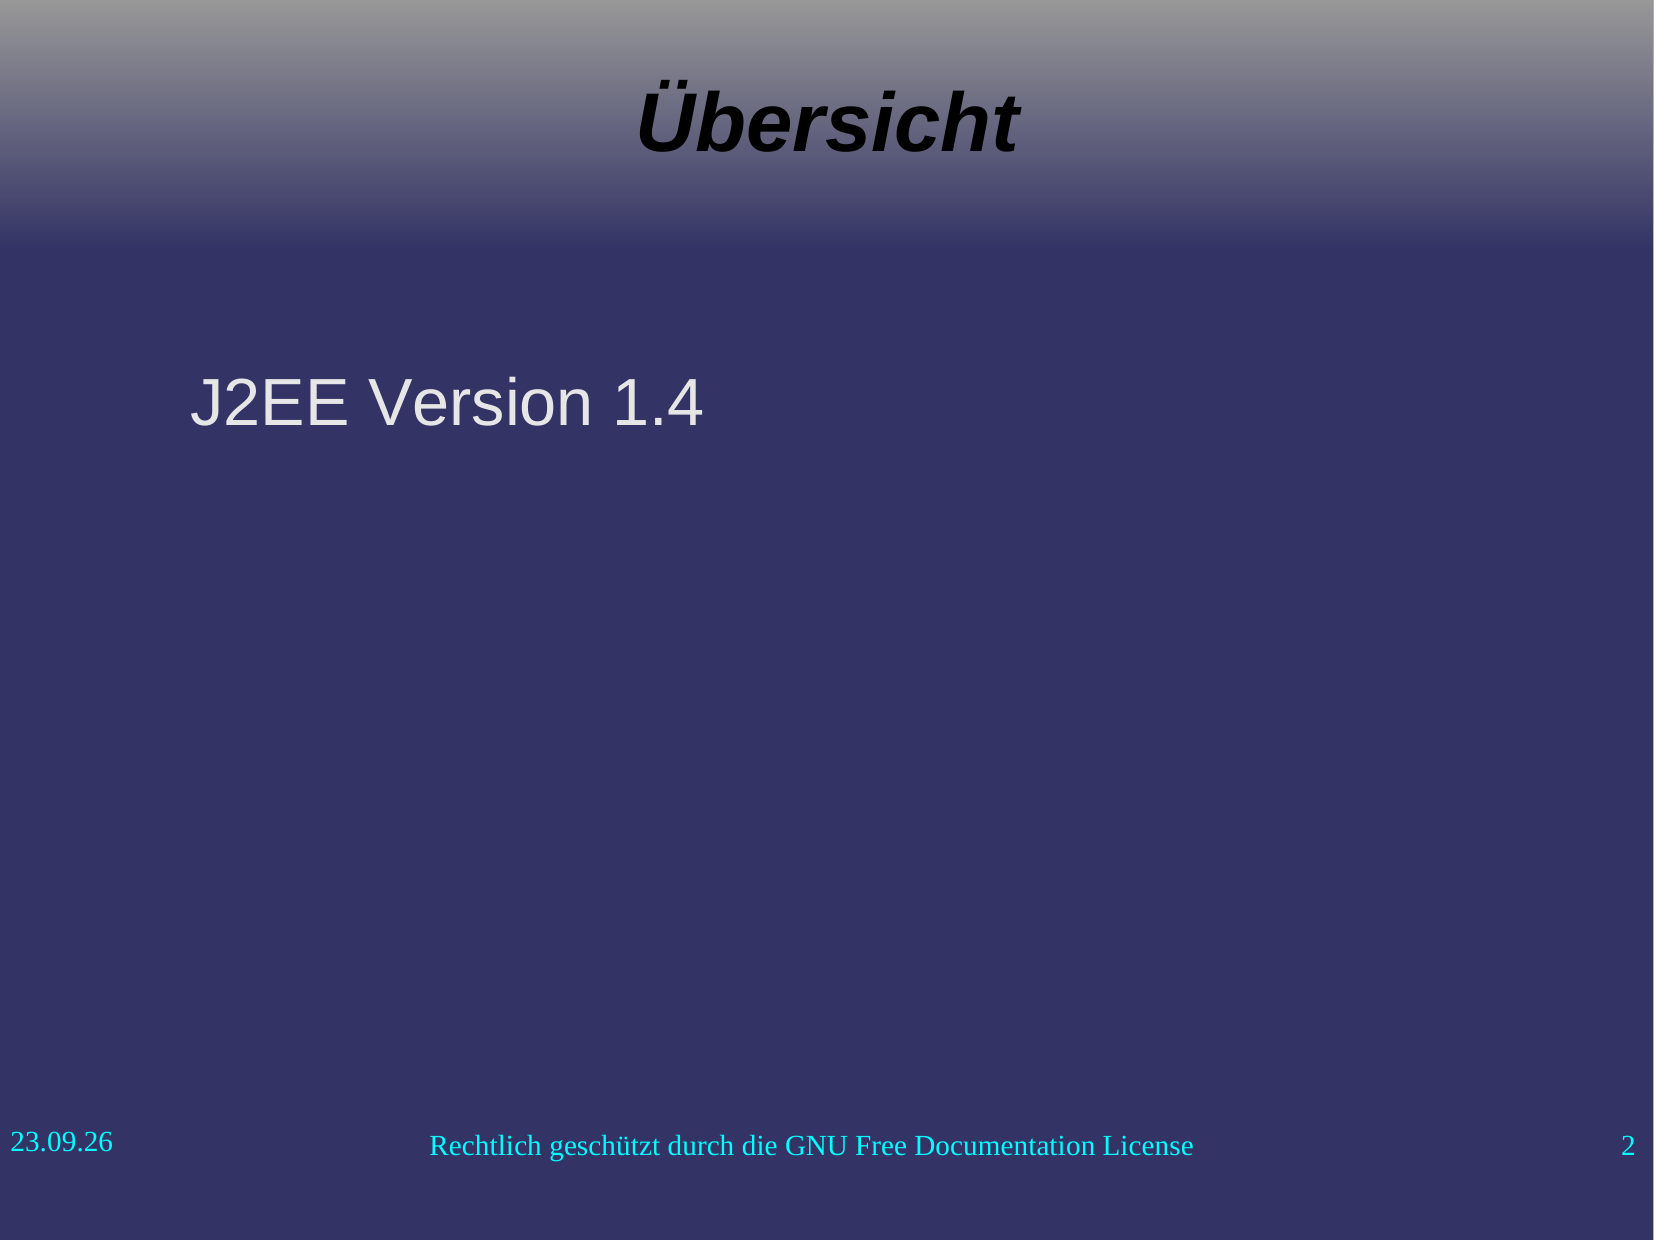

# Übersicht
J2EE Version 1.4
Rechtlich geschützt durch die GNU Free Documentation License
2